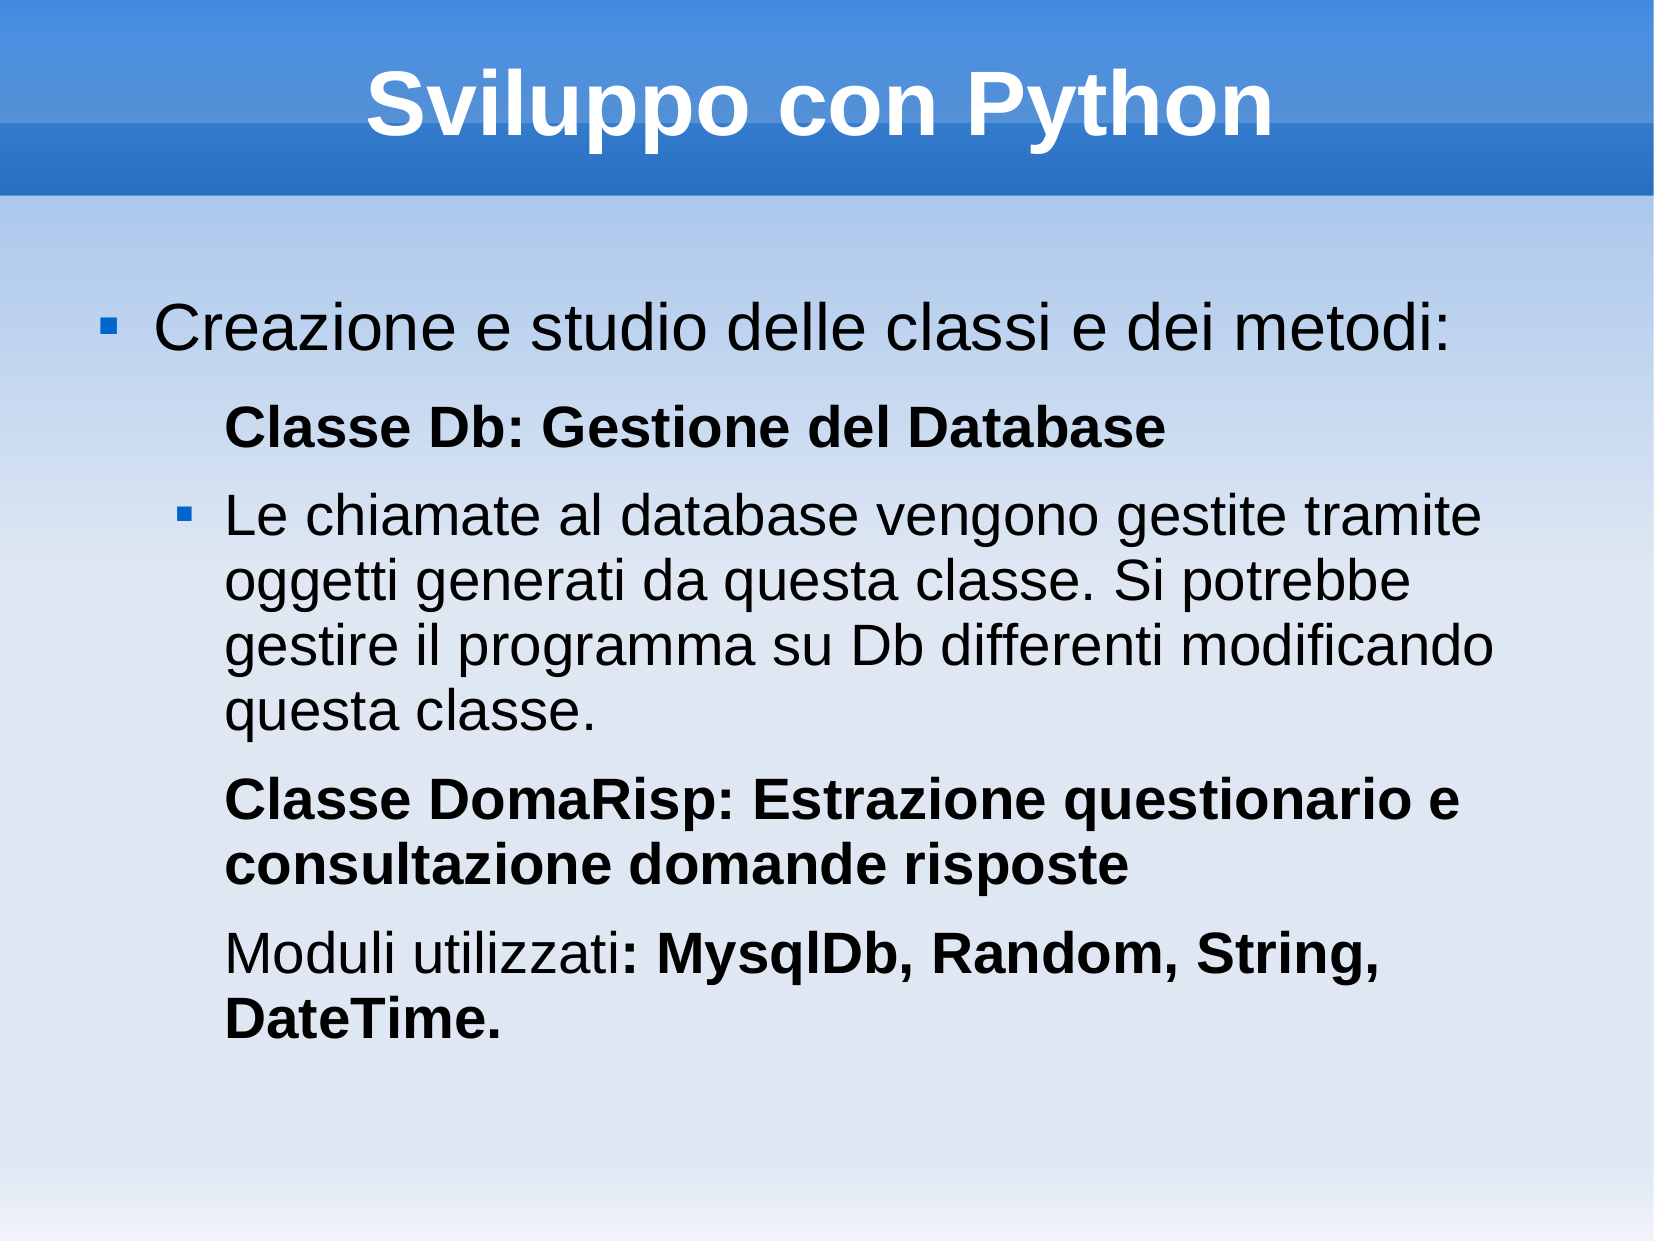

# Sviluppo con Python
Creazione e studio delle classi e dei metodi:
Classe Db: Gestione del Database
Le chiamate al database vengono gestite tramite oggetti generati da questa classe. Si potrebbe gestire il programma su Db differenti modificando questa classe.
Classe DomaRisp: Estrazione questionario e consultazione domande risposte
Moduli utilizzati: MysqlDb, Random, String, DateTime.